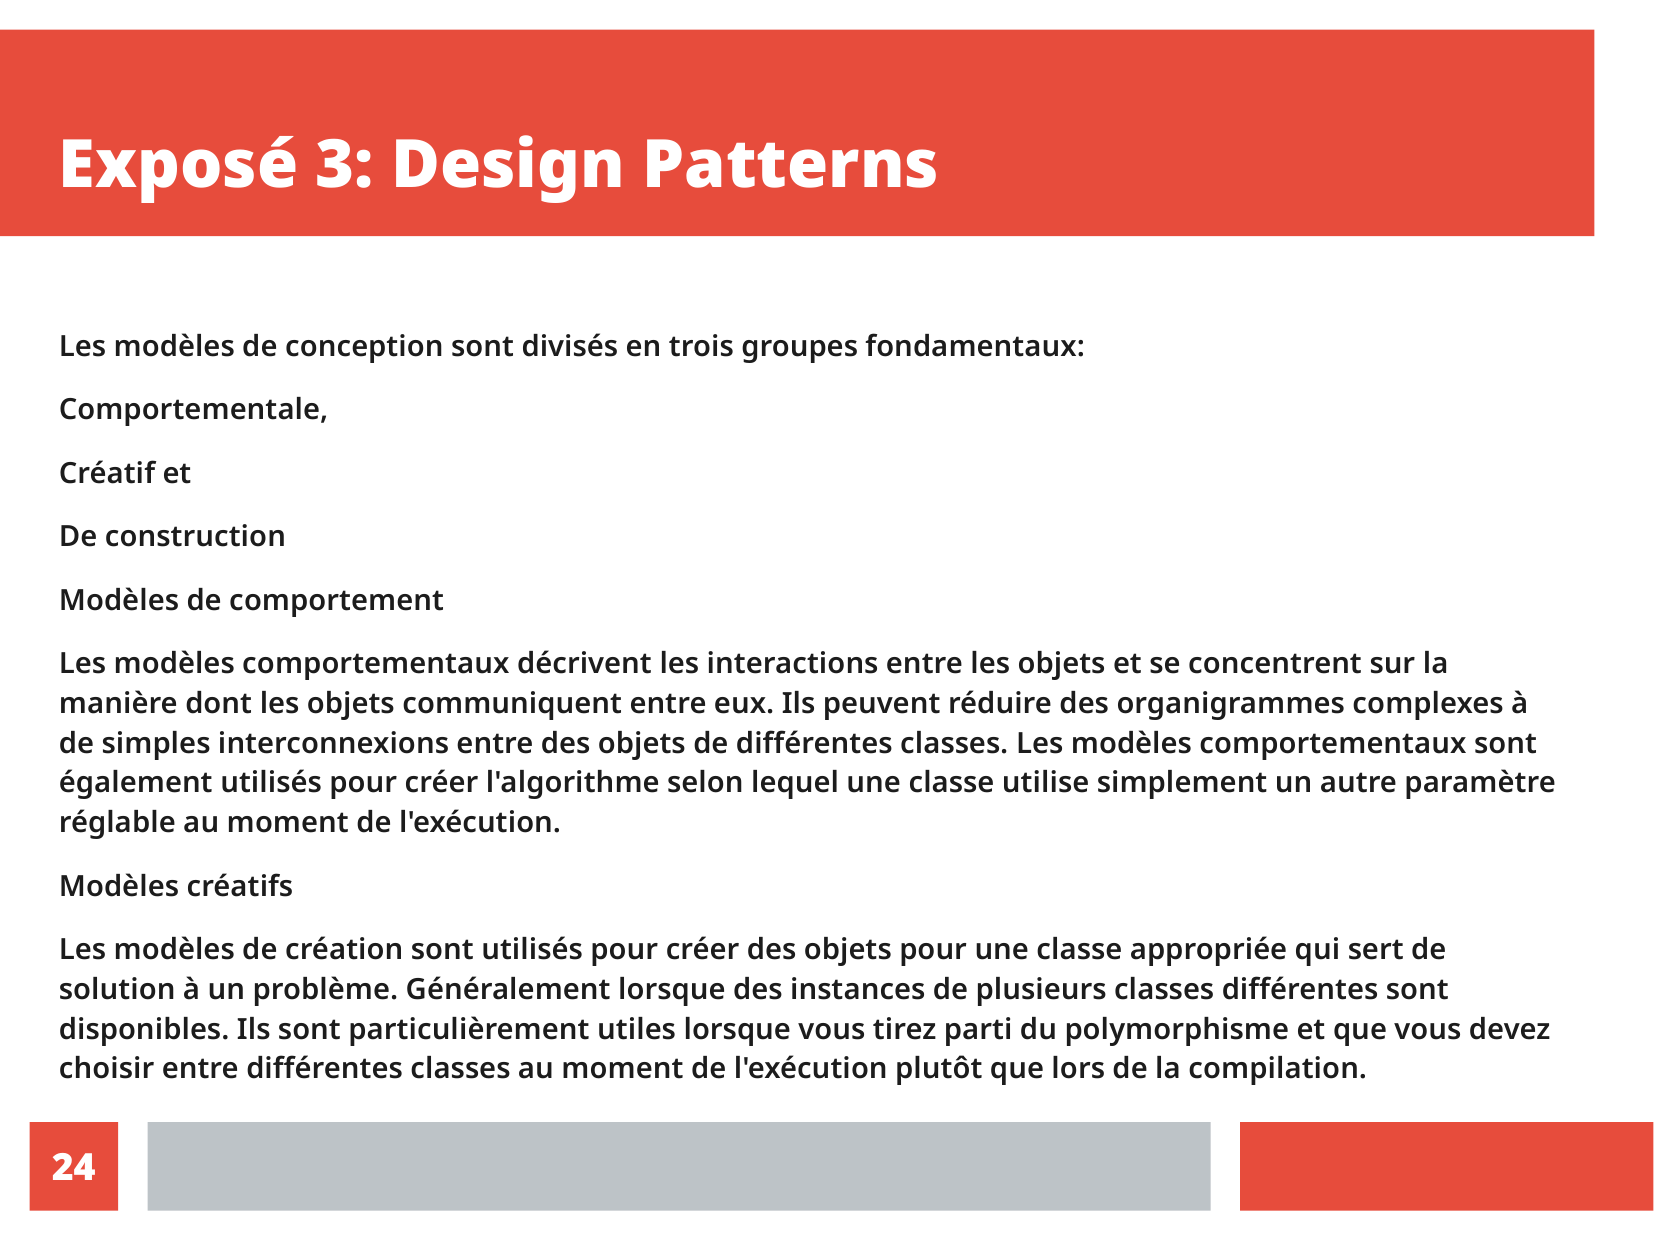

# Exposé 3: Design Patterns
Les modèles de conception sont divisés en trois groupes fondamentaux:
Comportementale,
Créatif et
De construction
Modèles de comportement
Les modèles comportementaux décrivent les interactions entre les objets et se concentrent sur la manière dont les objets communiquent entre eux. Ils peuvent réduire des organigrammes complexes à de simples interconnexions entre des objets de différentes classes. Les modèles comportementaux sont également utilisés pour créer l'algorithme selon lequel une classe utilise simplement un autre paramètre réglable au moment de l'exécution.
Modèles créatifs
Les modèles de création sont utilisés pour créer des objets pour une classe appropriée qui sert de solution à un problème. Généralement lorsque des instances de plusieurs classes différentes sont disponibles. Ils sont particulièrement utiles lorsque vous tirez parti du polymorphisme et que vous devez choisir entre différentes classes au moment de l'exécution plutôt que lors de la compilation.
24